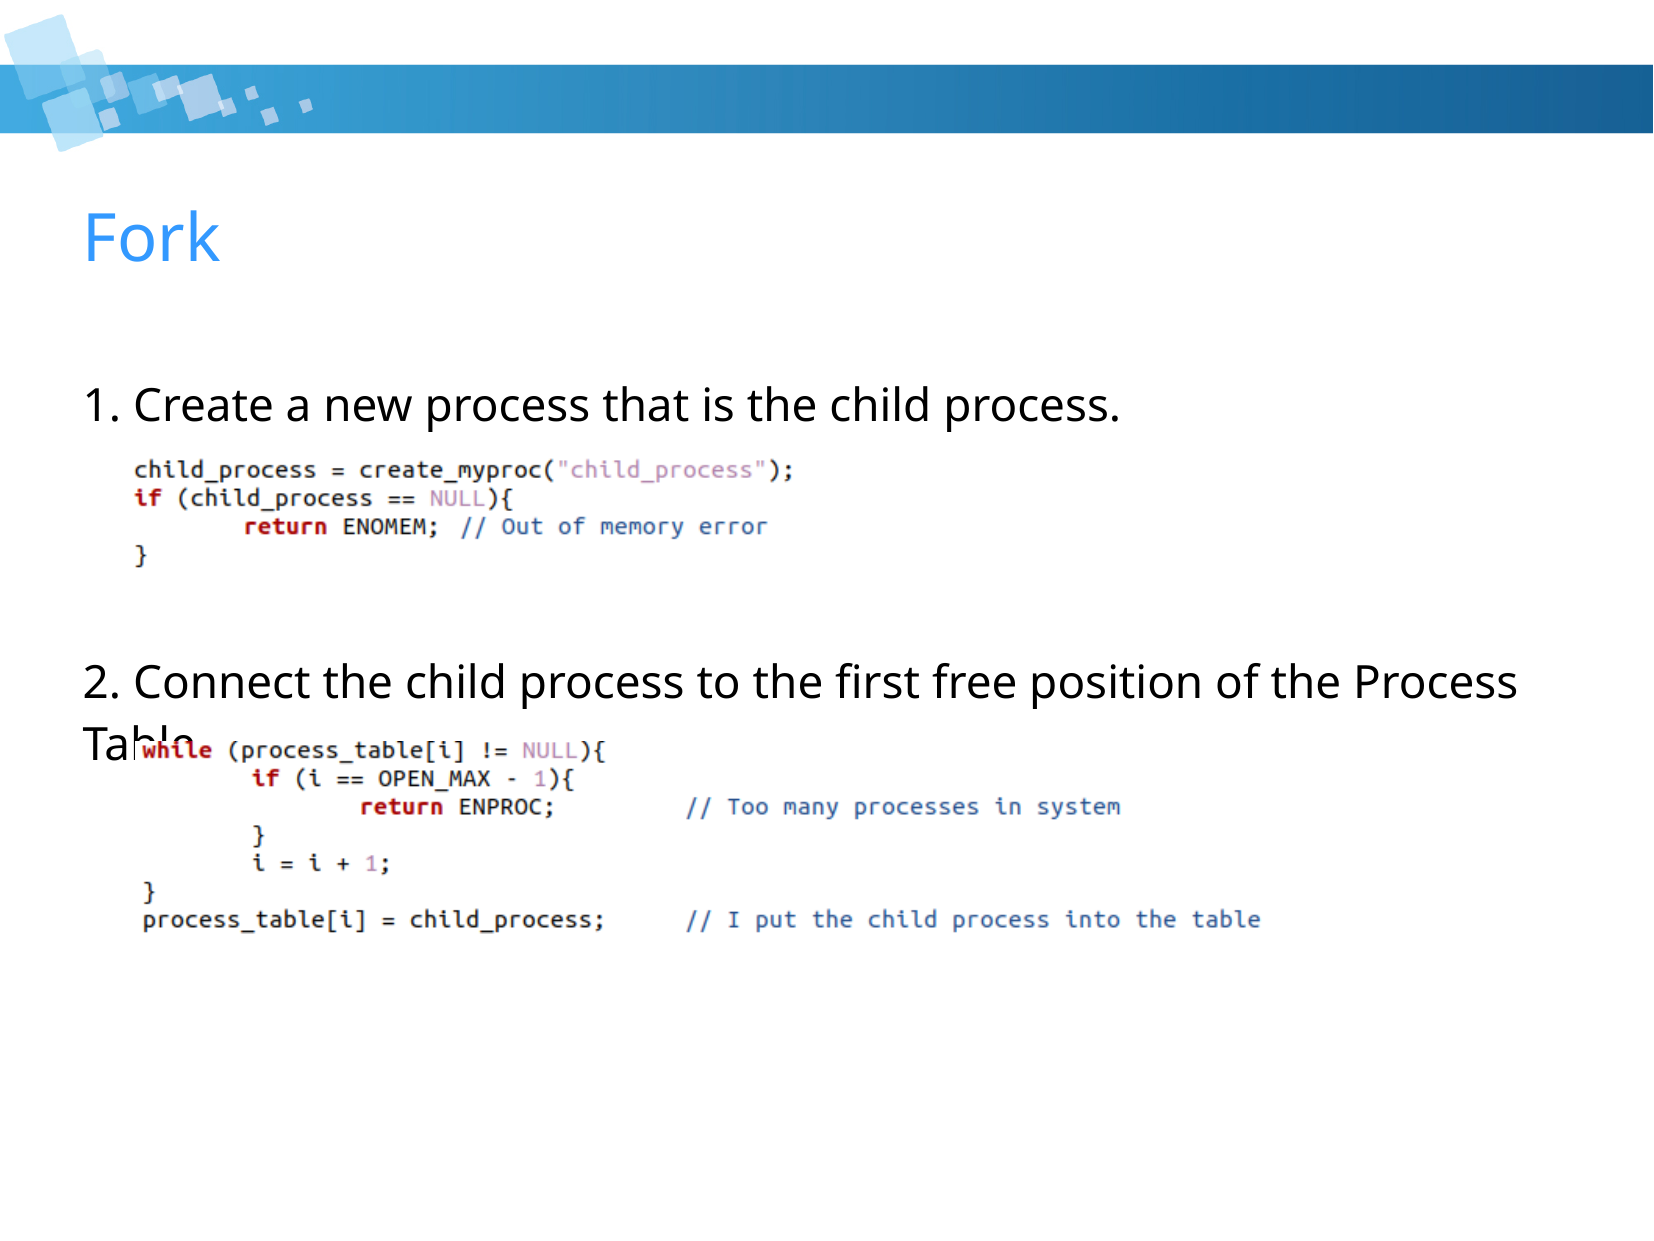

# Fork
1. Create a new process that is the child process.
2. Connect the child process to the first free position of the Process Table.